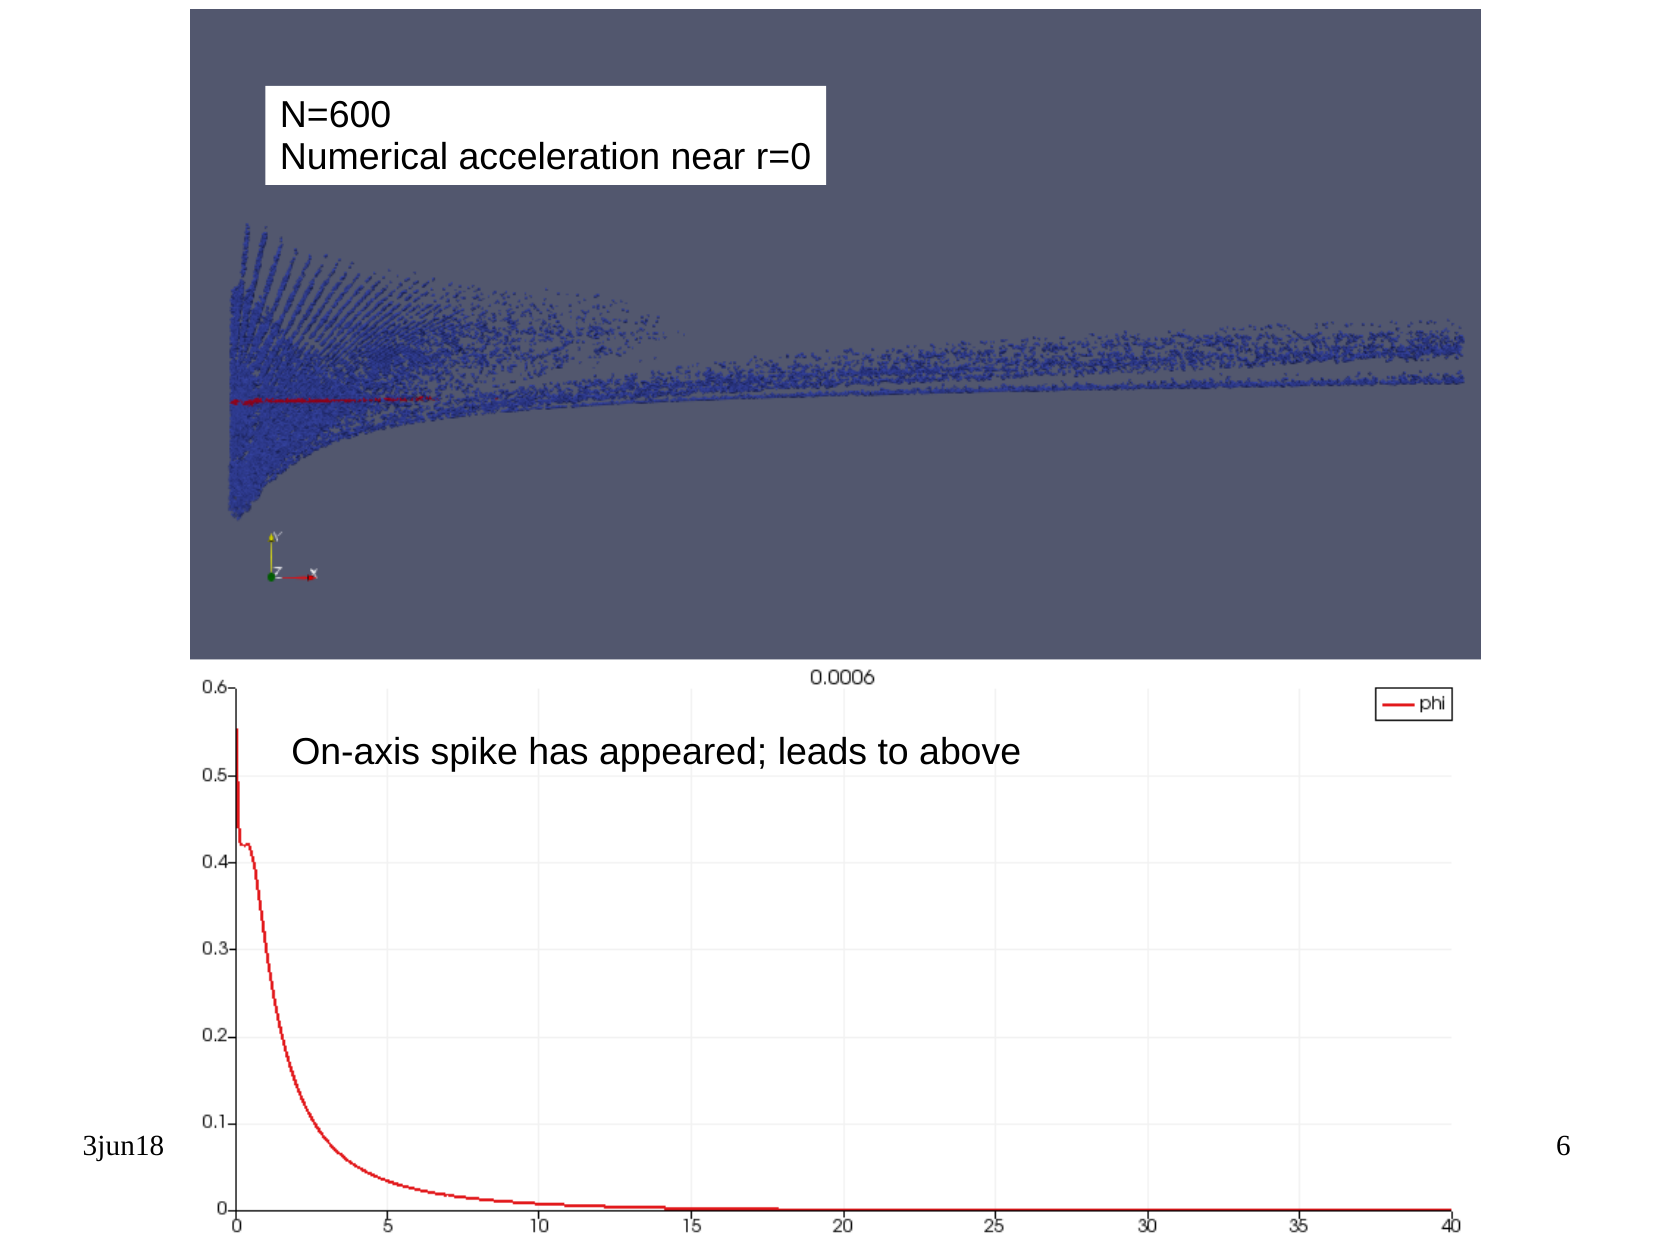

N=600
Numerical acceleration near r=0
On-axis spike has appeared; leads to above
3jun18
6